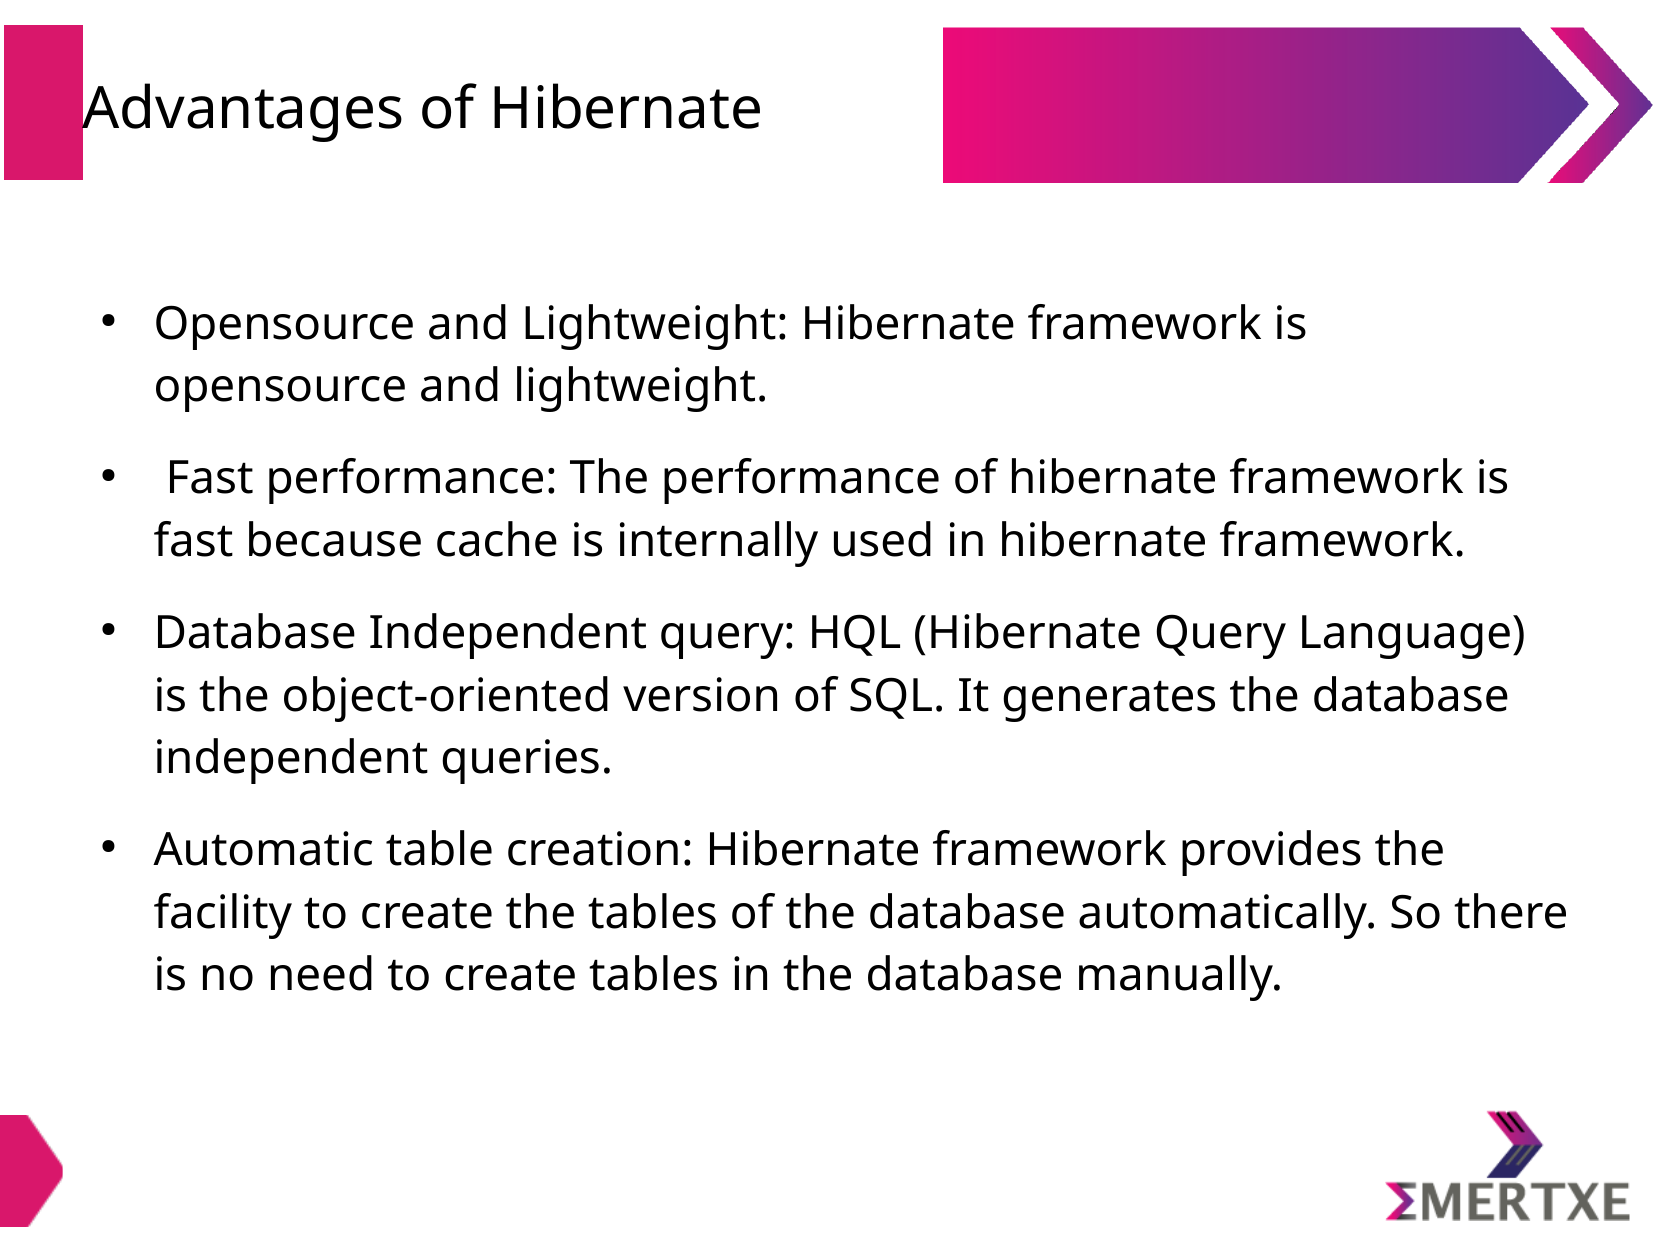

# Advantages of Hibernate
Opensource and Lightweight: Hibernate framework is opensource and lightweight.
 Fast performance: The performance of hibernate framework is fast because cache is internally used in hibernate framework.
Database Independent query: HQL (Hibernate Query Language) is the object-oriented version of SQL. It generates the database independent queries.
Automatic table creation: Hibernate framework provides the facility to create the tables of the database automatically. So there is no need to create tables in the database manually.